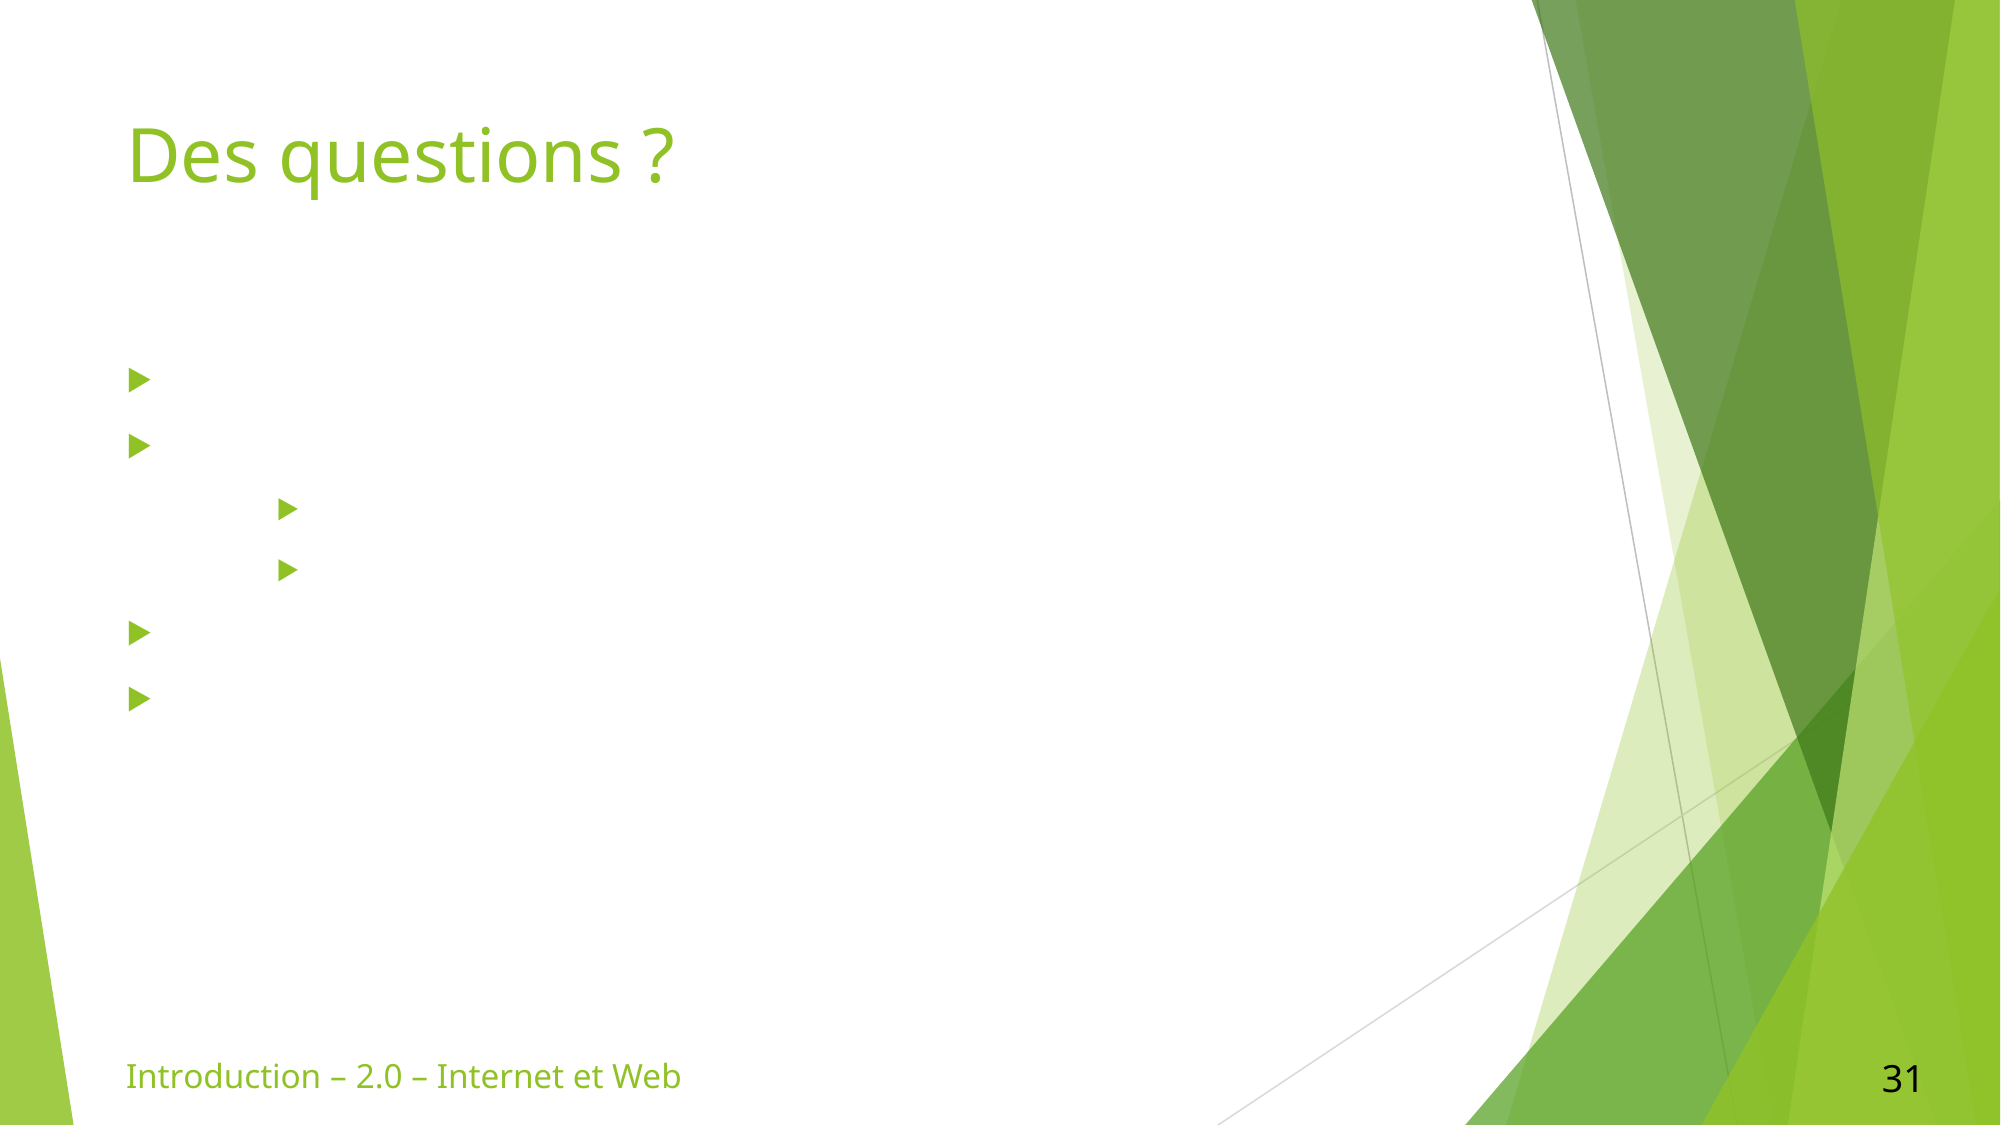

# Des questions ?
Introduction – 2.0 – Internet et Web